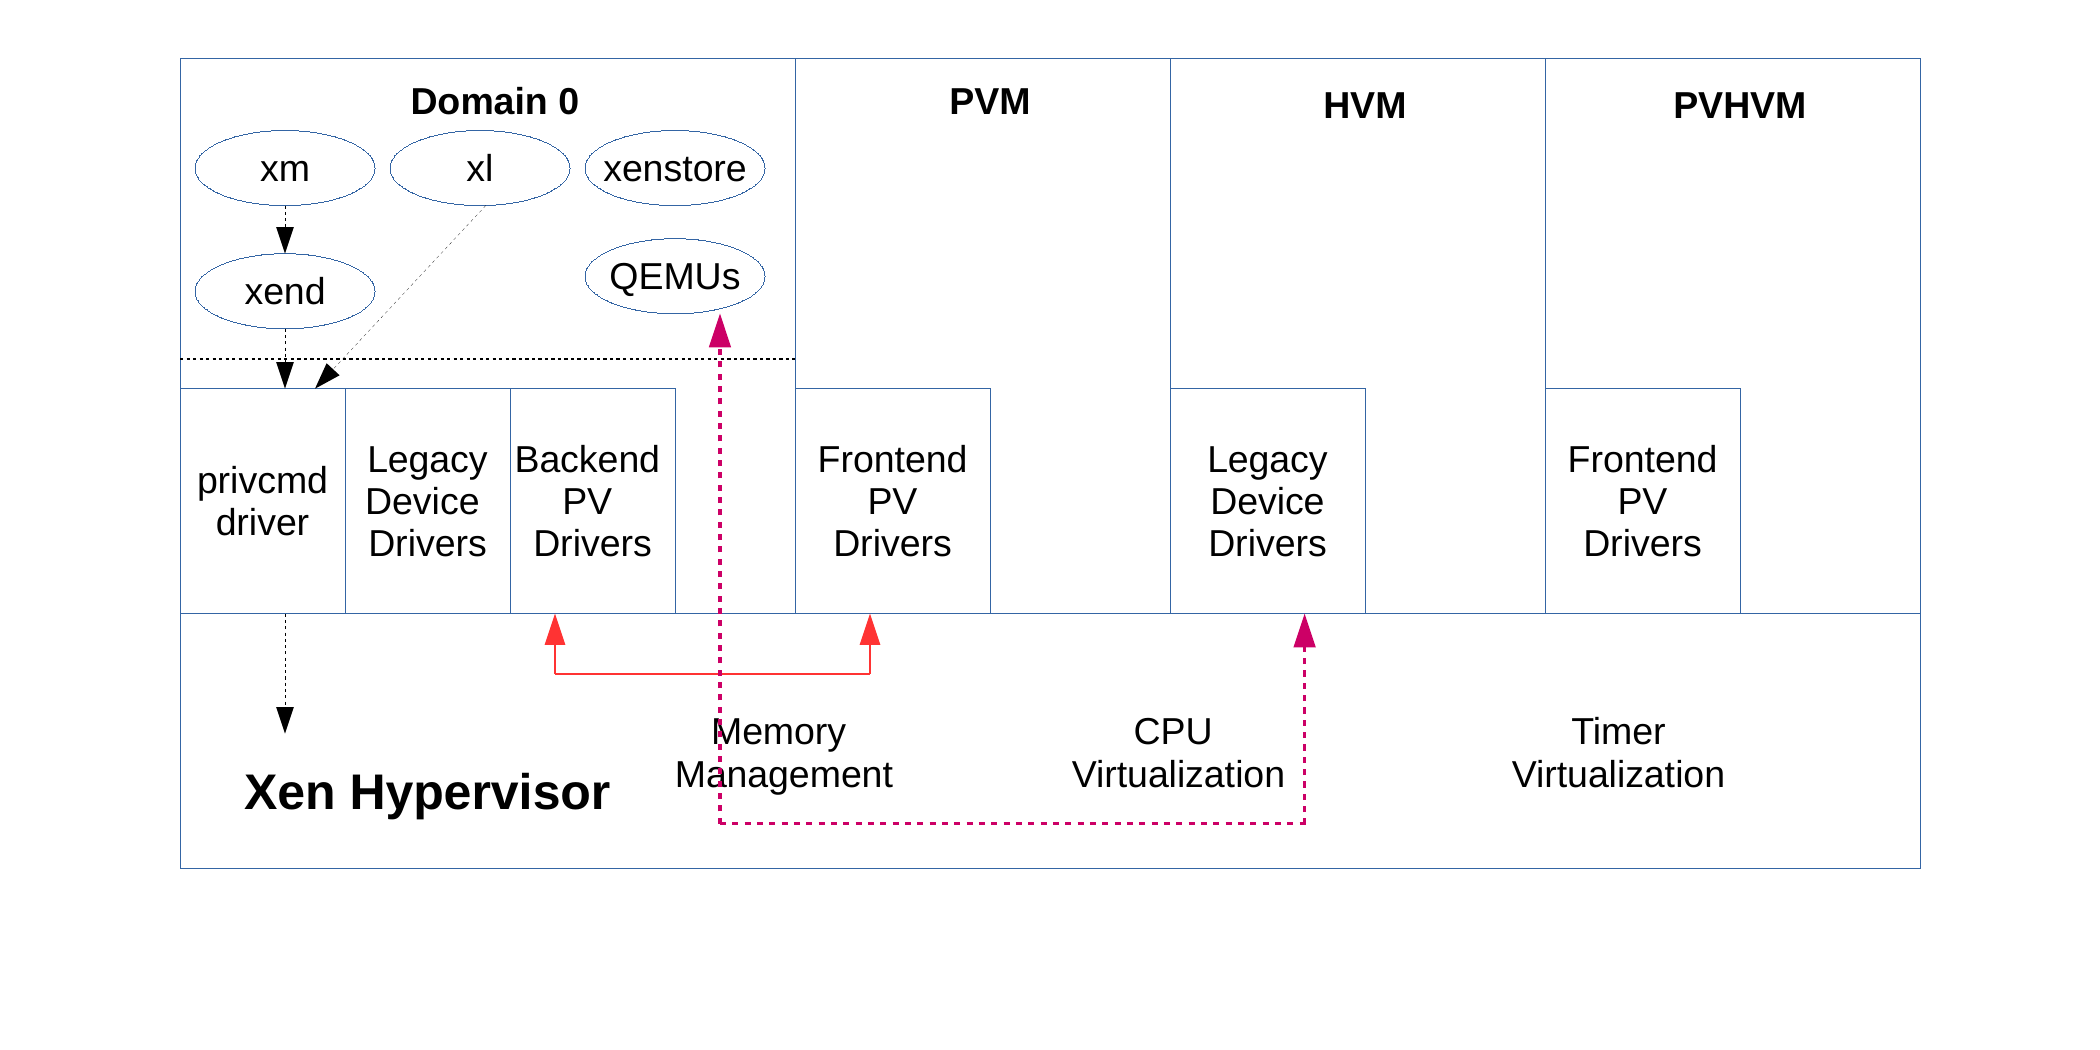

Domain 0
PVM
HVM
PVHVM
xm
xl
xenstore
QEMUs
xend
privcmd
driver
Legacy
Device
Drivers
Backend
PV
Drivers
Frontend
PV
Drivers
Legacy
Device
Drivers
Frontend
PV
Drivers
Memory
Management
CPU
Virtualization
Timer
Virtualization
Xen Hypervisor